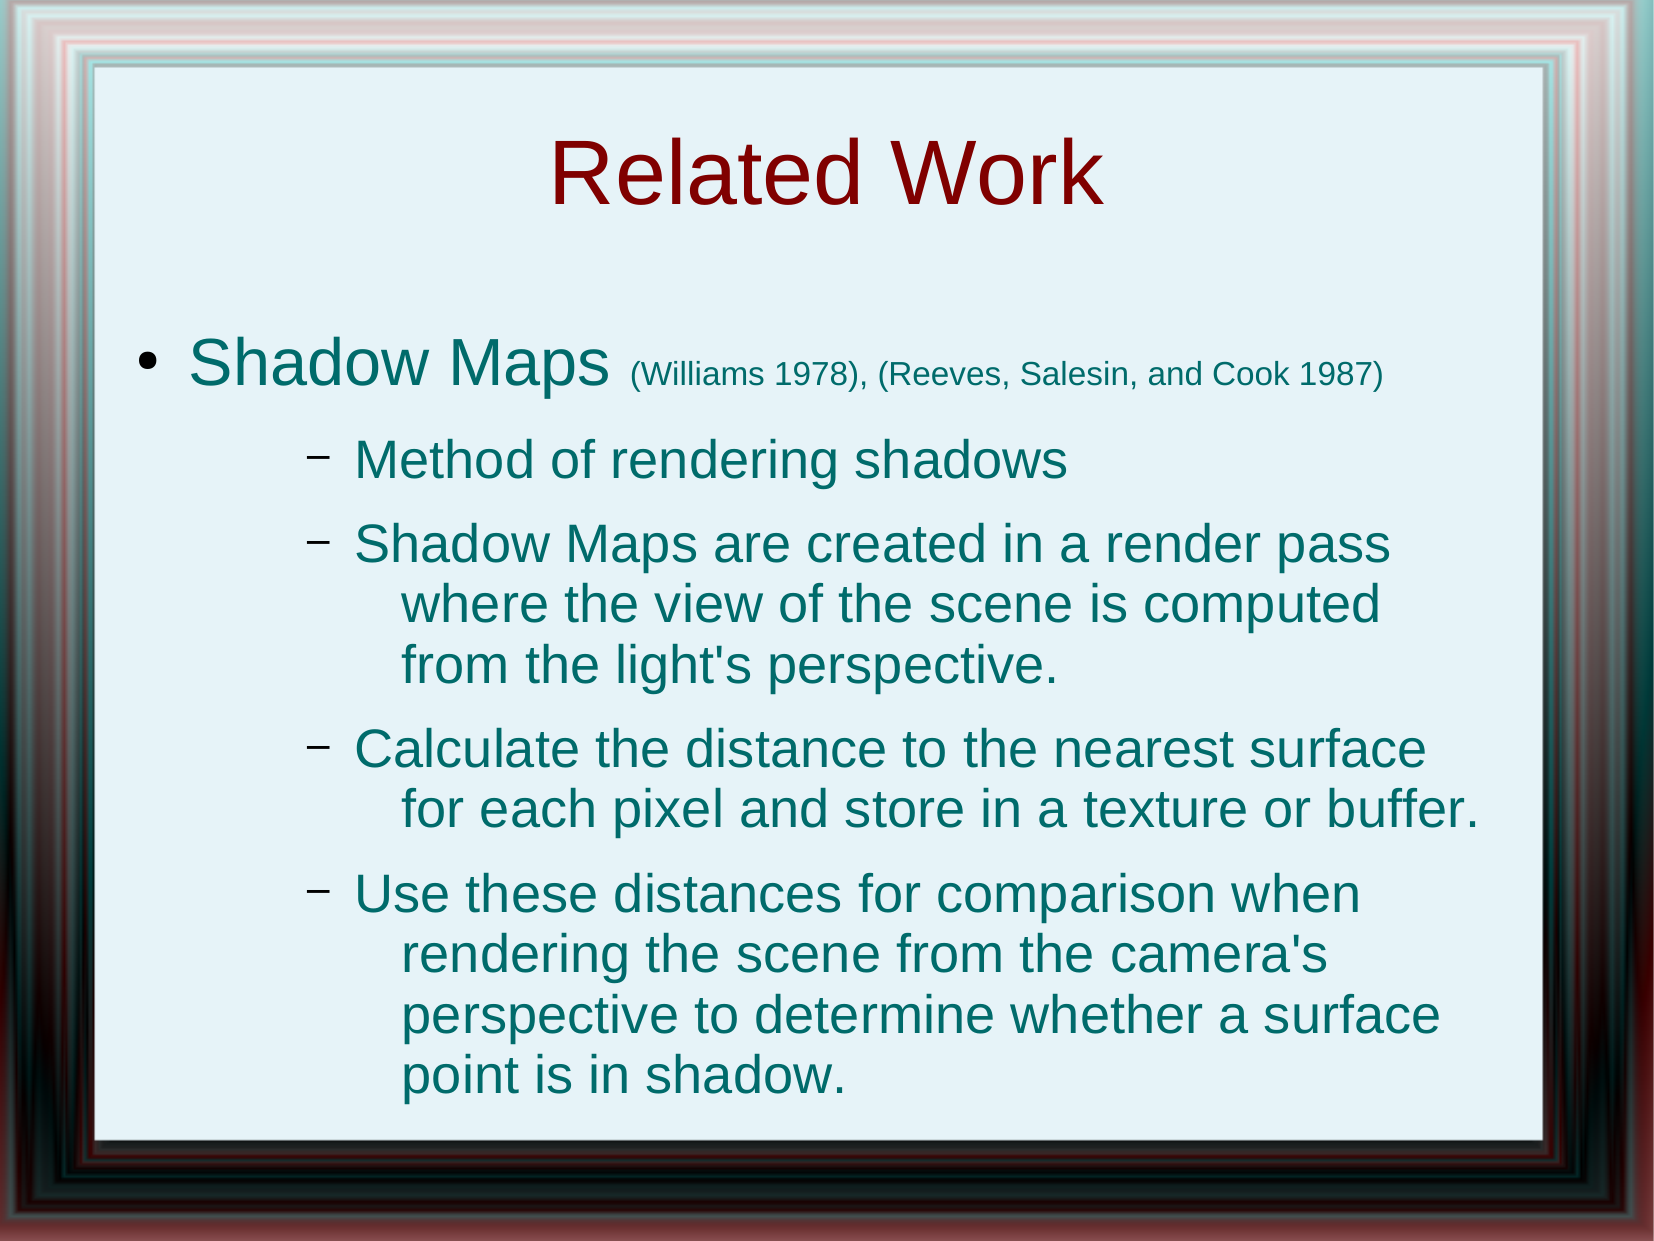

# Related Work
Shadow Maps (Williams 1978), (Reeves, Salesin, and Cook 1987)
Method of rendering shadows
Shadow Maps are created in a render pass where the view of the scene is computed from the light's perspective.
Calculate the distance to the nearest surface for each pixel and store in a texture or buffer.
Use these distances for comparison when rendering the scene from the camera's perspective to determine whether a surface point is in shadow.